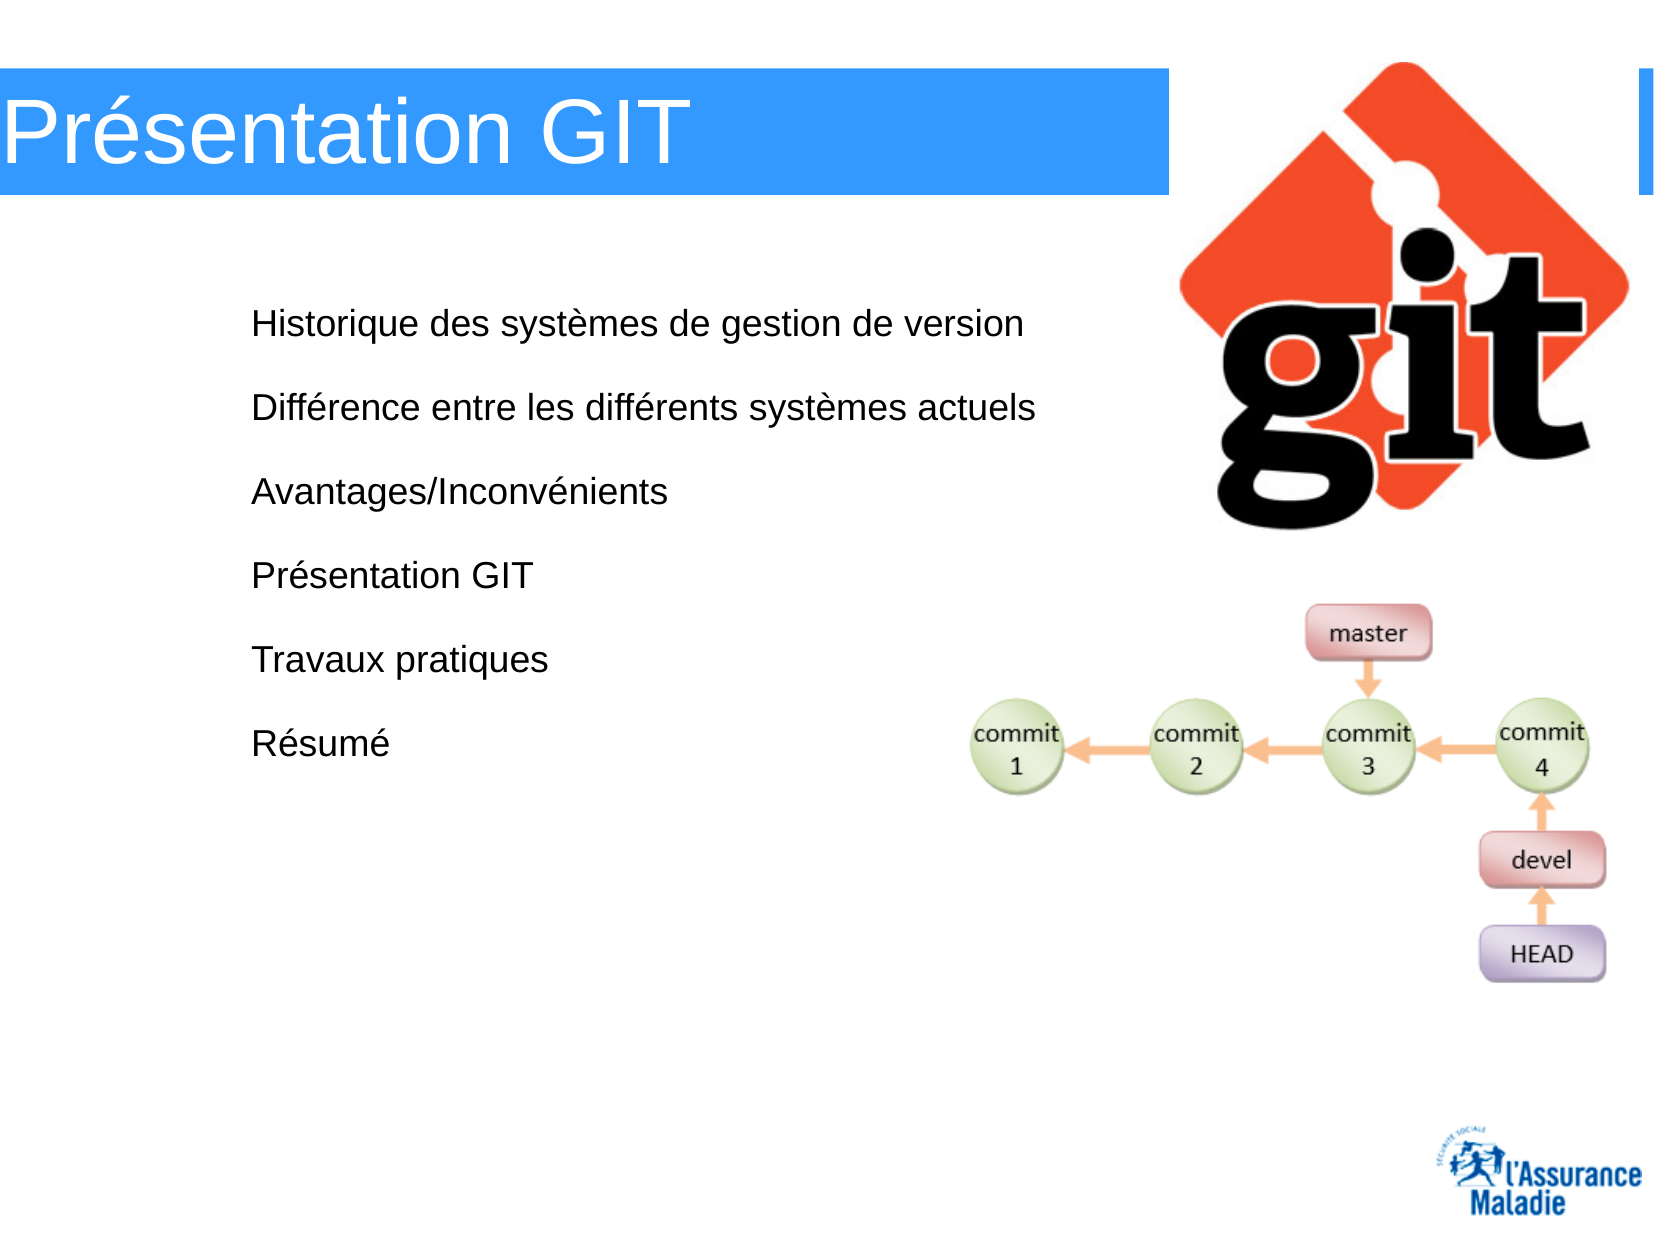

# Présentation GIT
Historique des systèmes de gestion de version
Différence entre les différents systèmes actuels
Avantages/Inconvénients
Présentation GIT
Travaux pratiques
Résumé